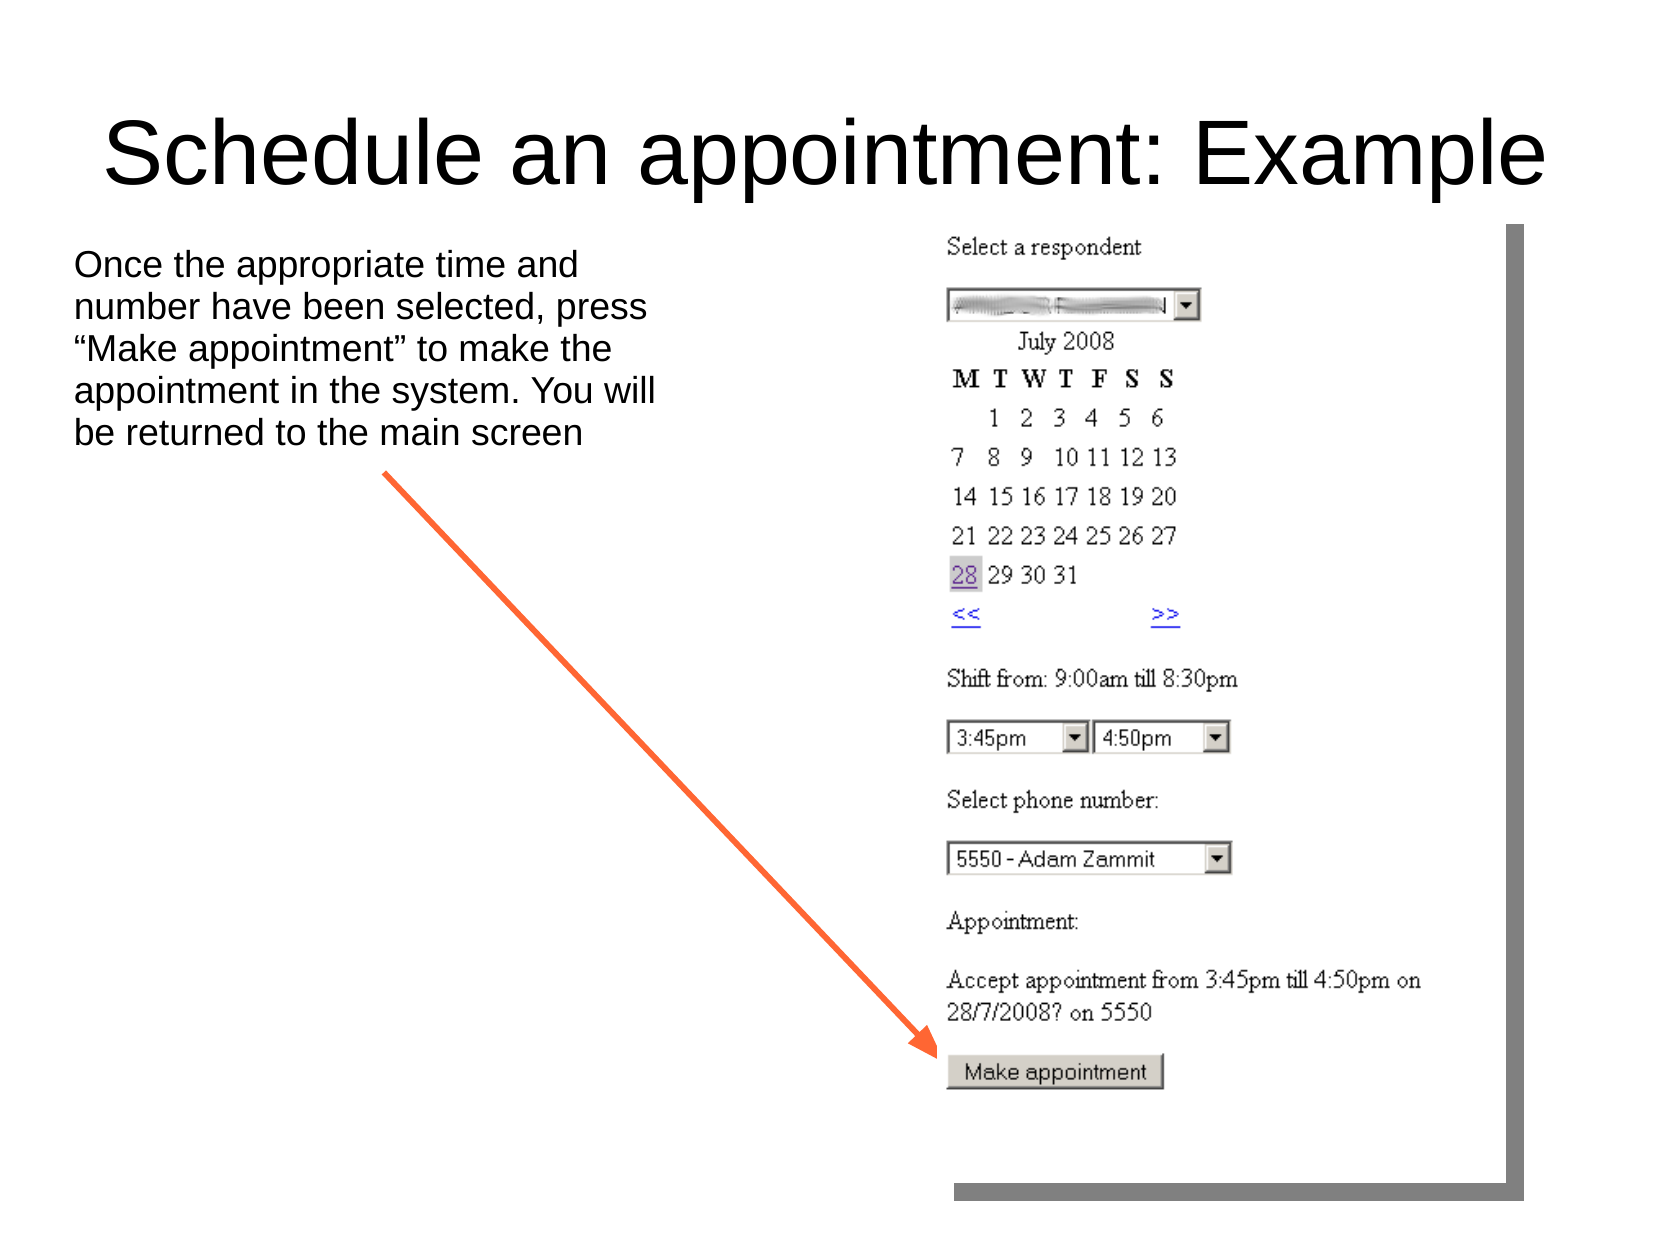

# Schedule an appointment: Example
Once the appropriate time and number have been selected, press “Make appointment” to make the appointment in the system. You will be returned to the main screen